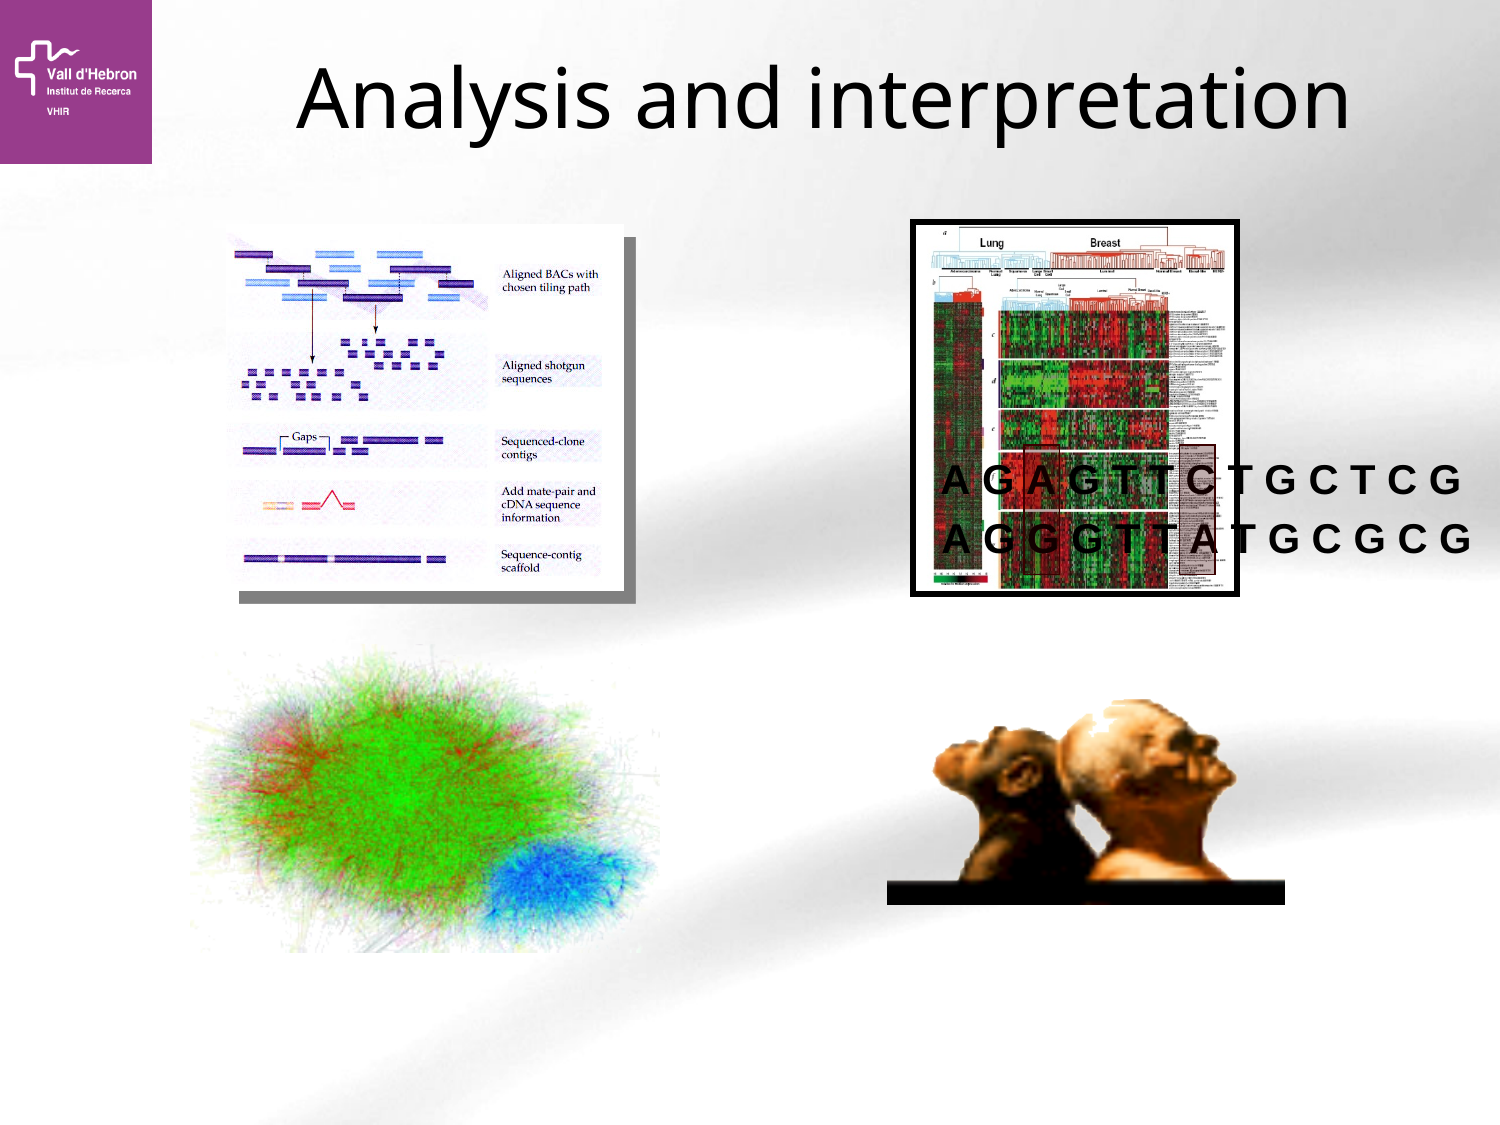

Analysis and interpretation
A G A G T T C T G C T C G
A G G G T T A T G C G C G